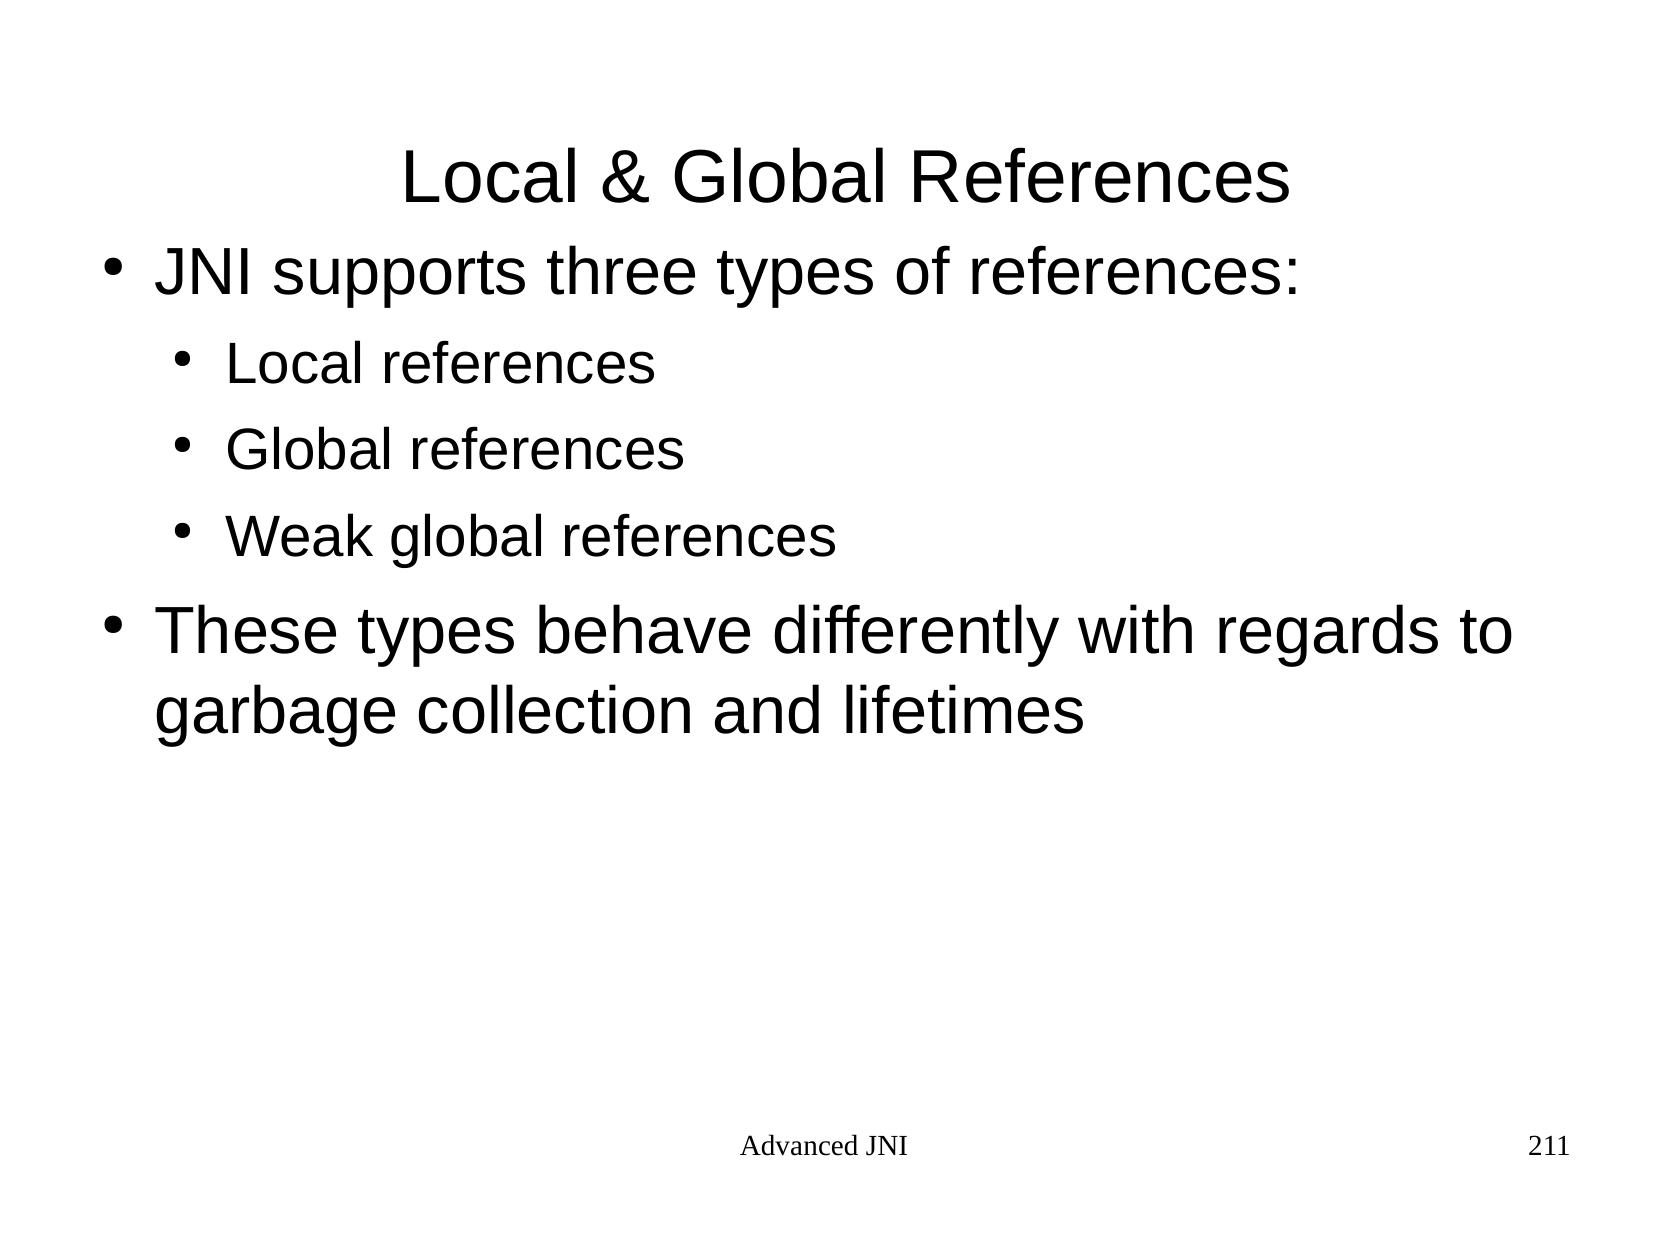

# Local & Global References
JNI supports three types of references:
Local references
Global references
Weak global references
These types behave differently with regards to garbage collection and lifetimes
Advanced JNI
211